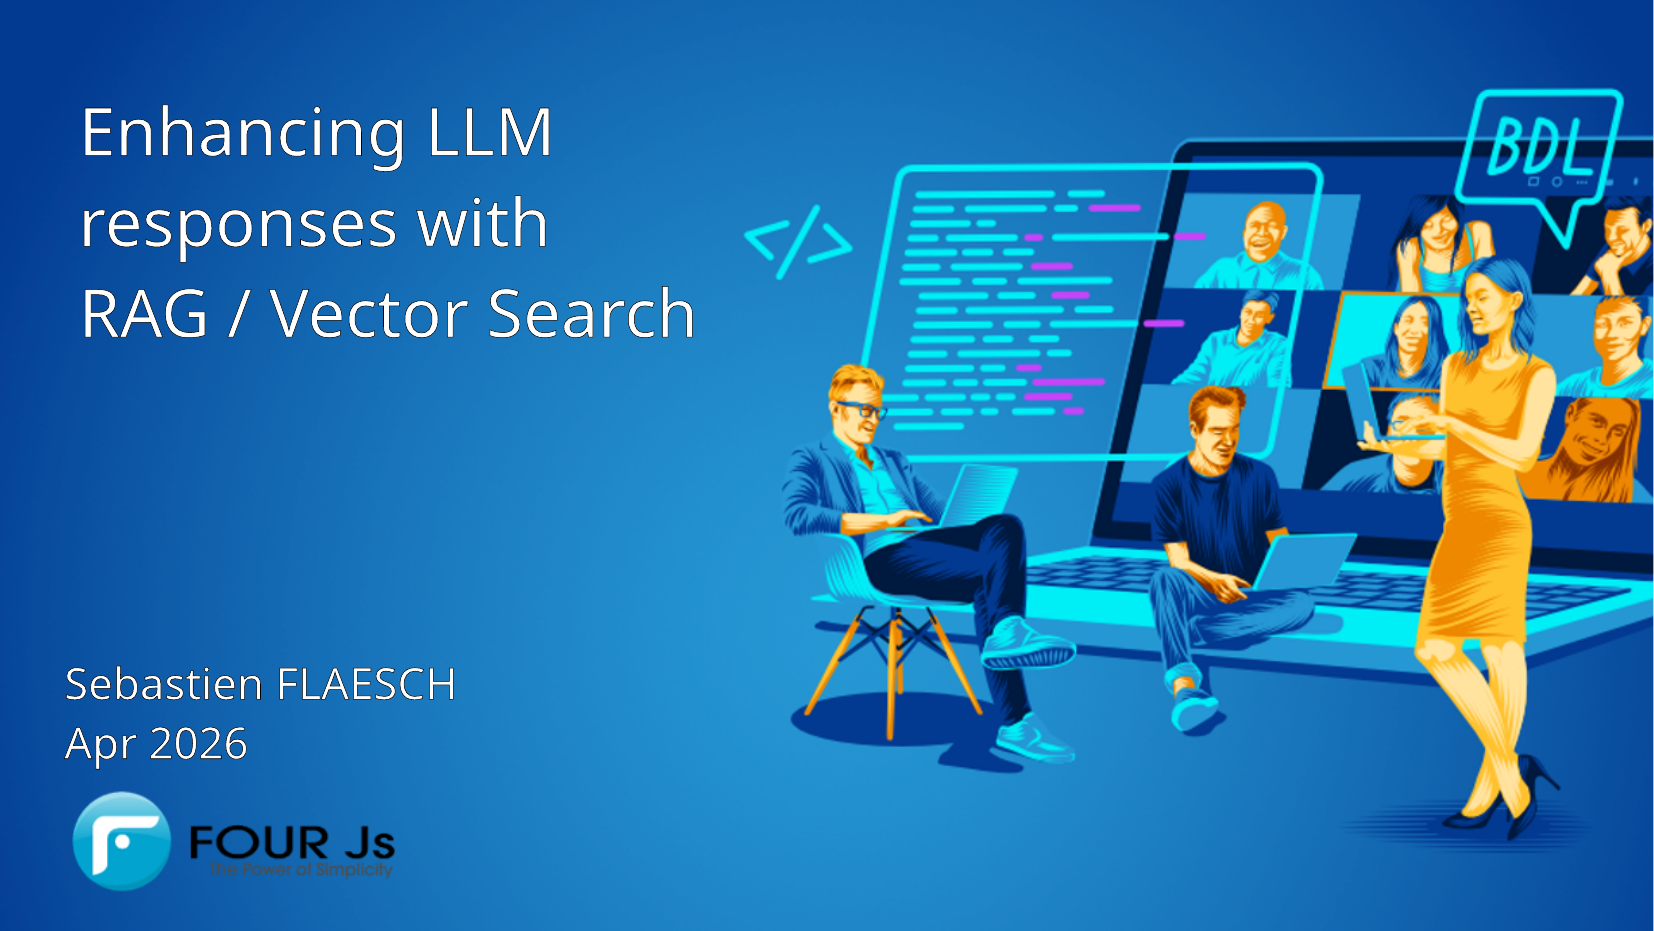

Enhancing LLM responses with
RAG / Vector Search
Sebastien FLAESCH
Apr 2026